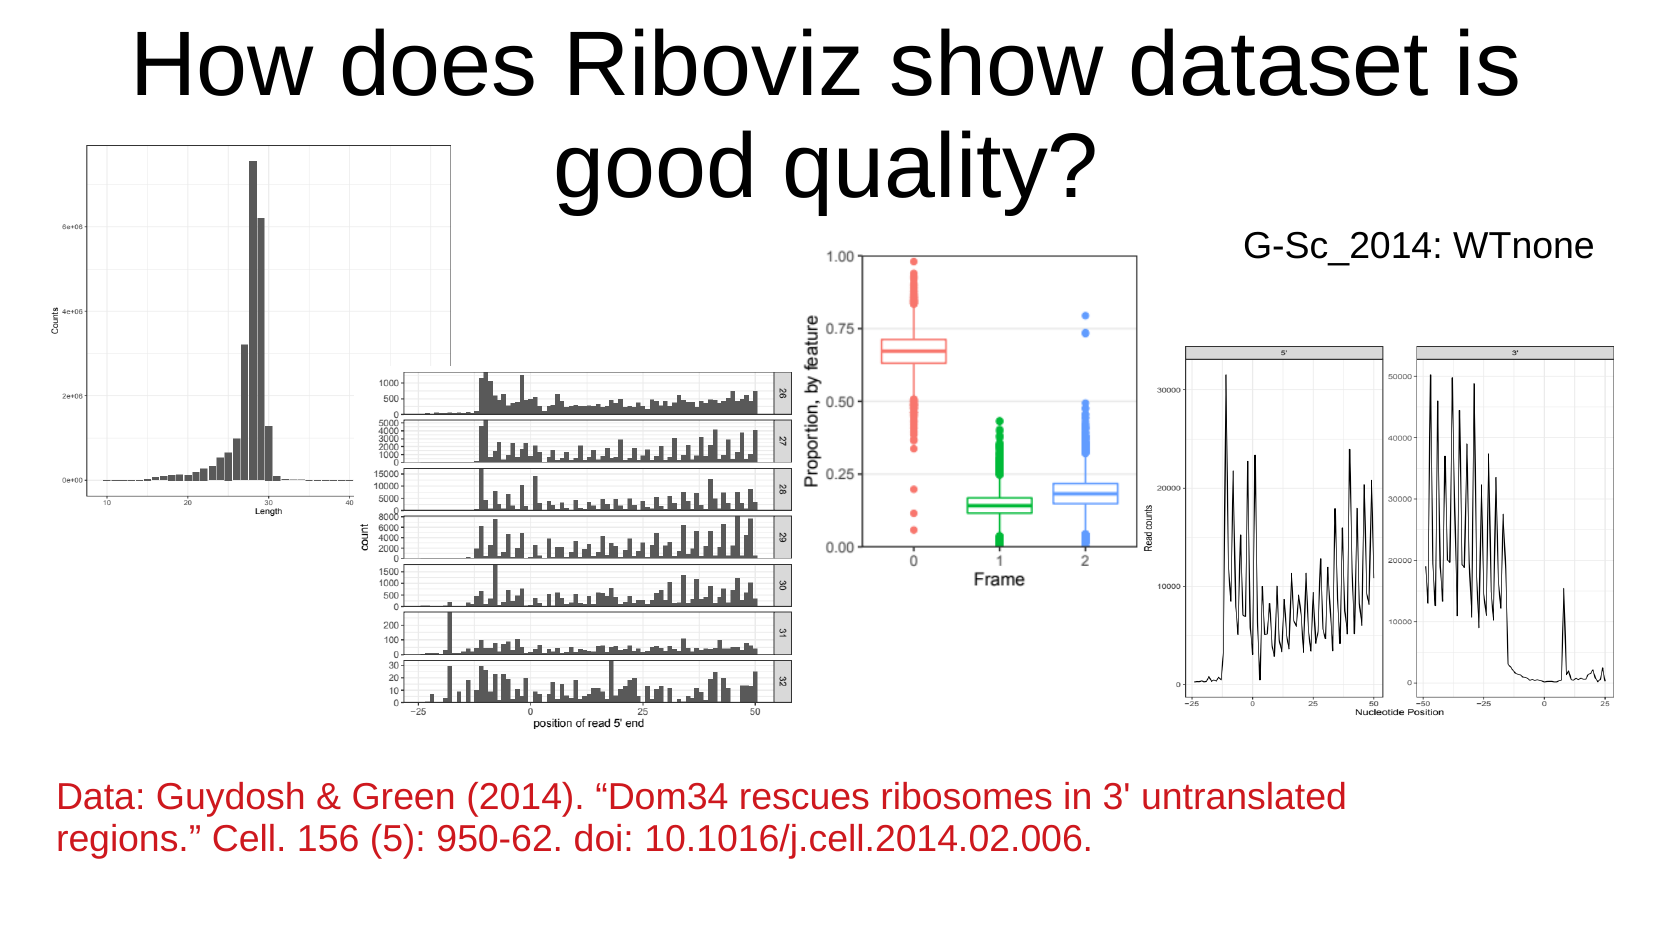

# How does Riboviz show dataset is good quality?
G-Sc_2014: WTnone
Data: Guydosh & Green (2014). “Dom34 rescues ribosomes in 3' untranslated regions.” Cell. 156 (5): 950-62. doi: 10.1016/j.cell.2014.02.006.